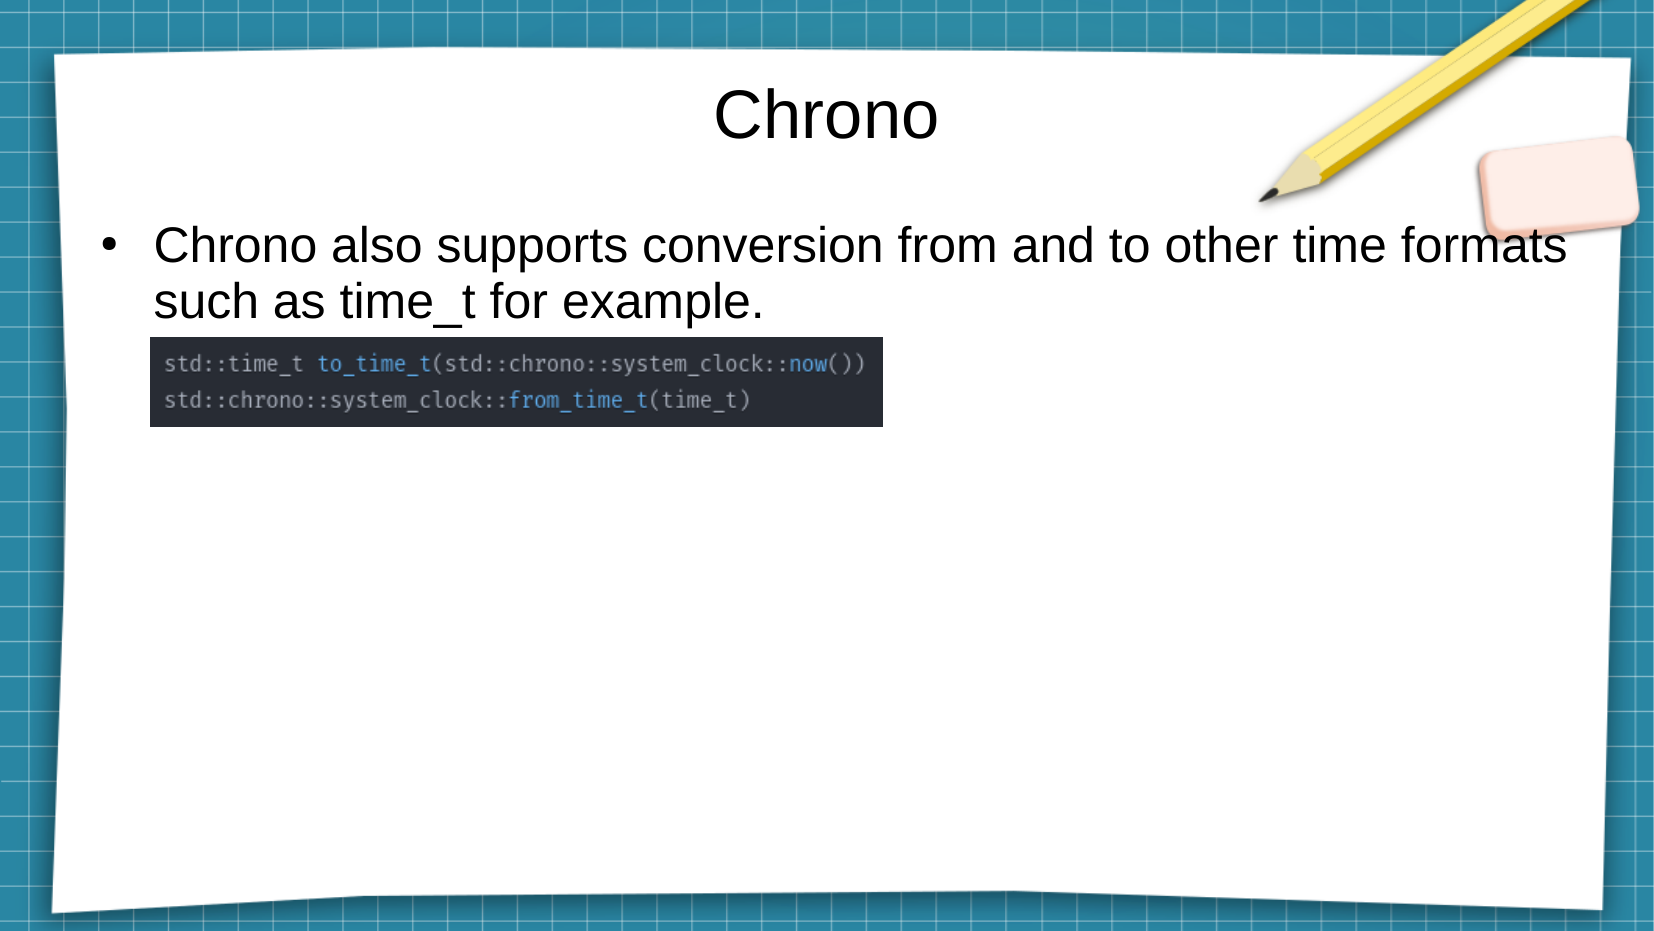

# Chrono
Chrono also supports conversion from and to other time formats such as time_t for example.